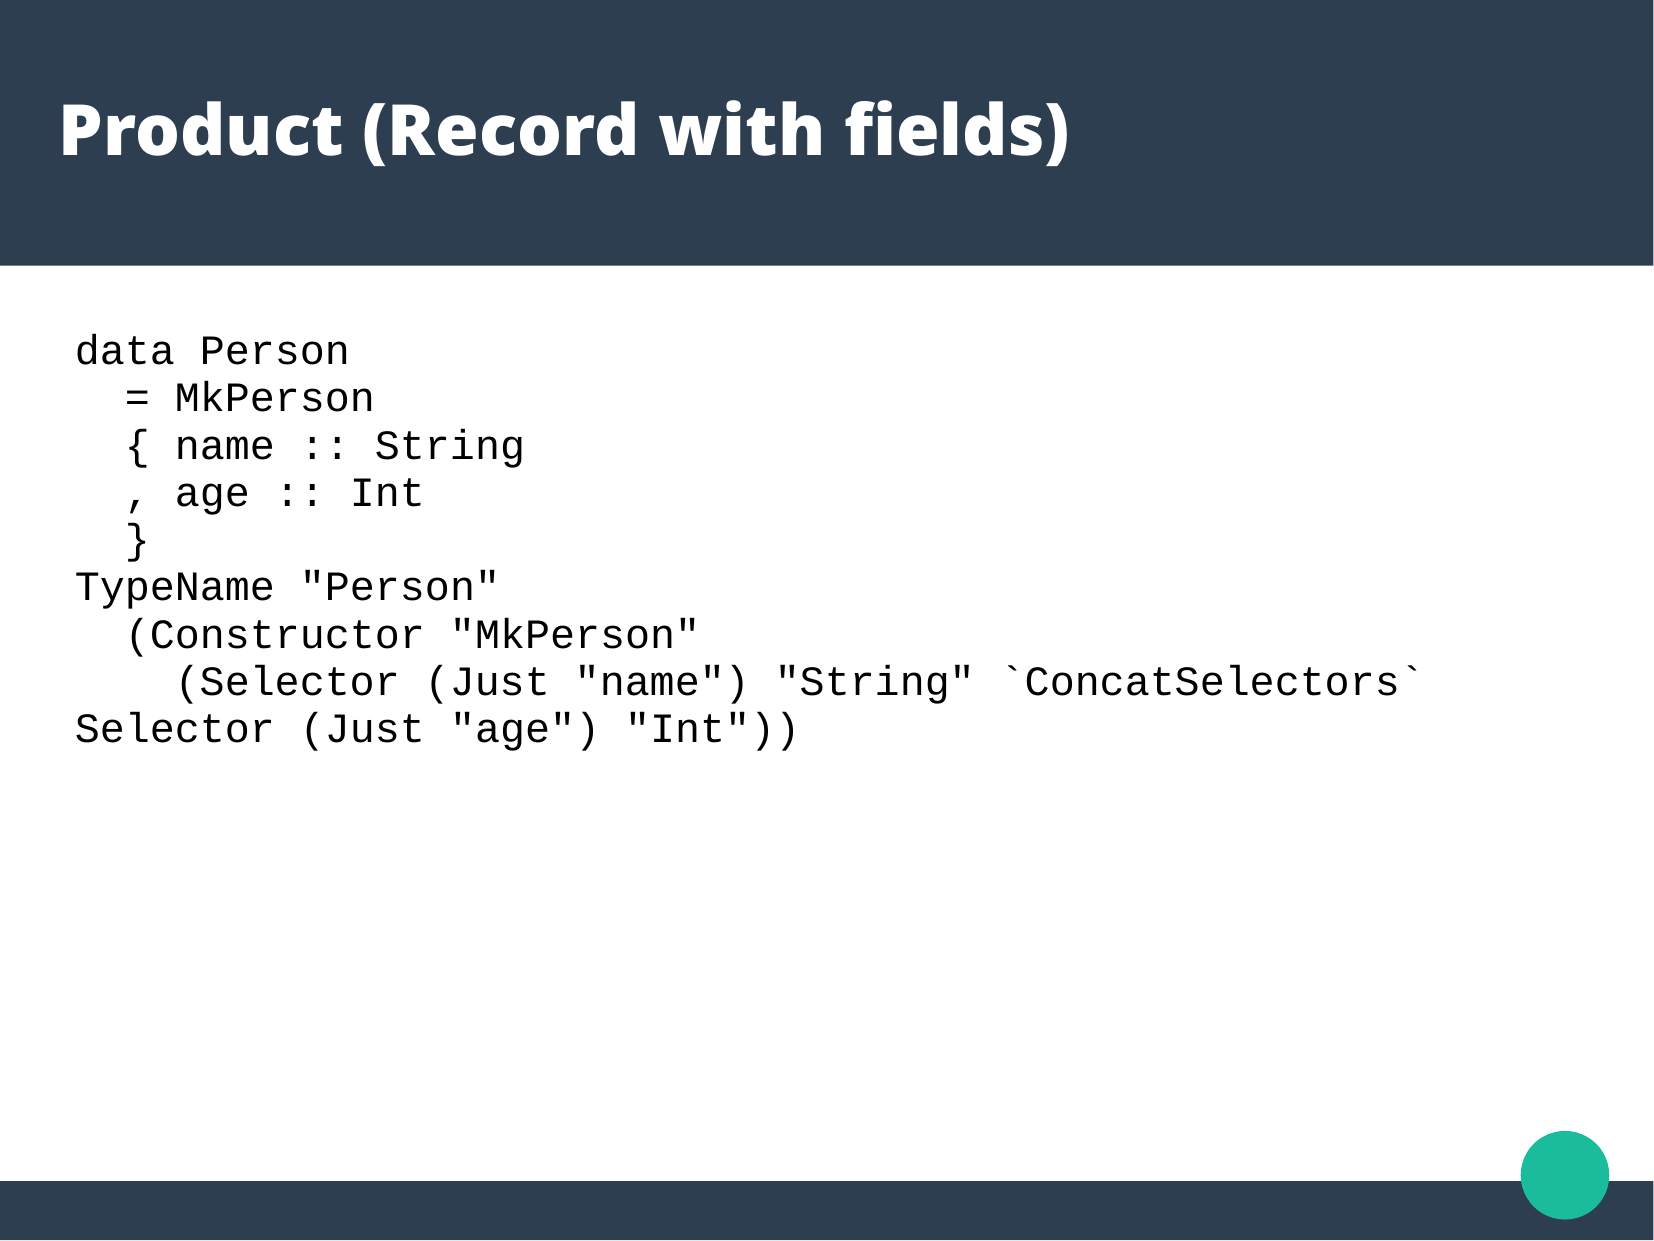

# Product (Record with fields)
data Person
 = MkPerson
 { name :: String
 , age :: Int
 }
TypeName "Person"
 (Constructor "MkPerson"
 (Selector (Just "name") "String" `ConcatSelectors` Selector (Just "age") "Int"))